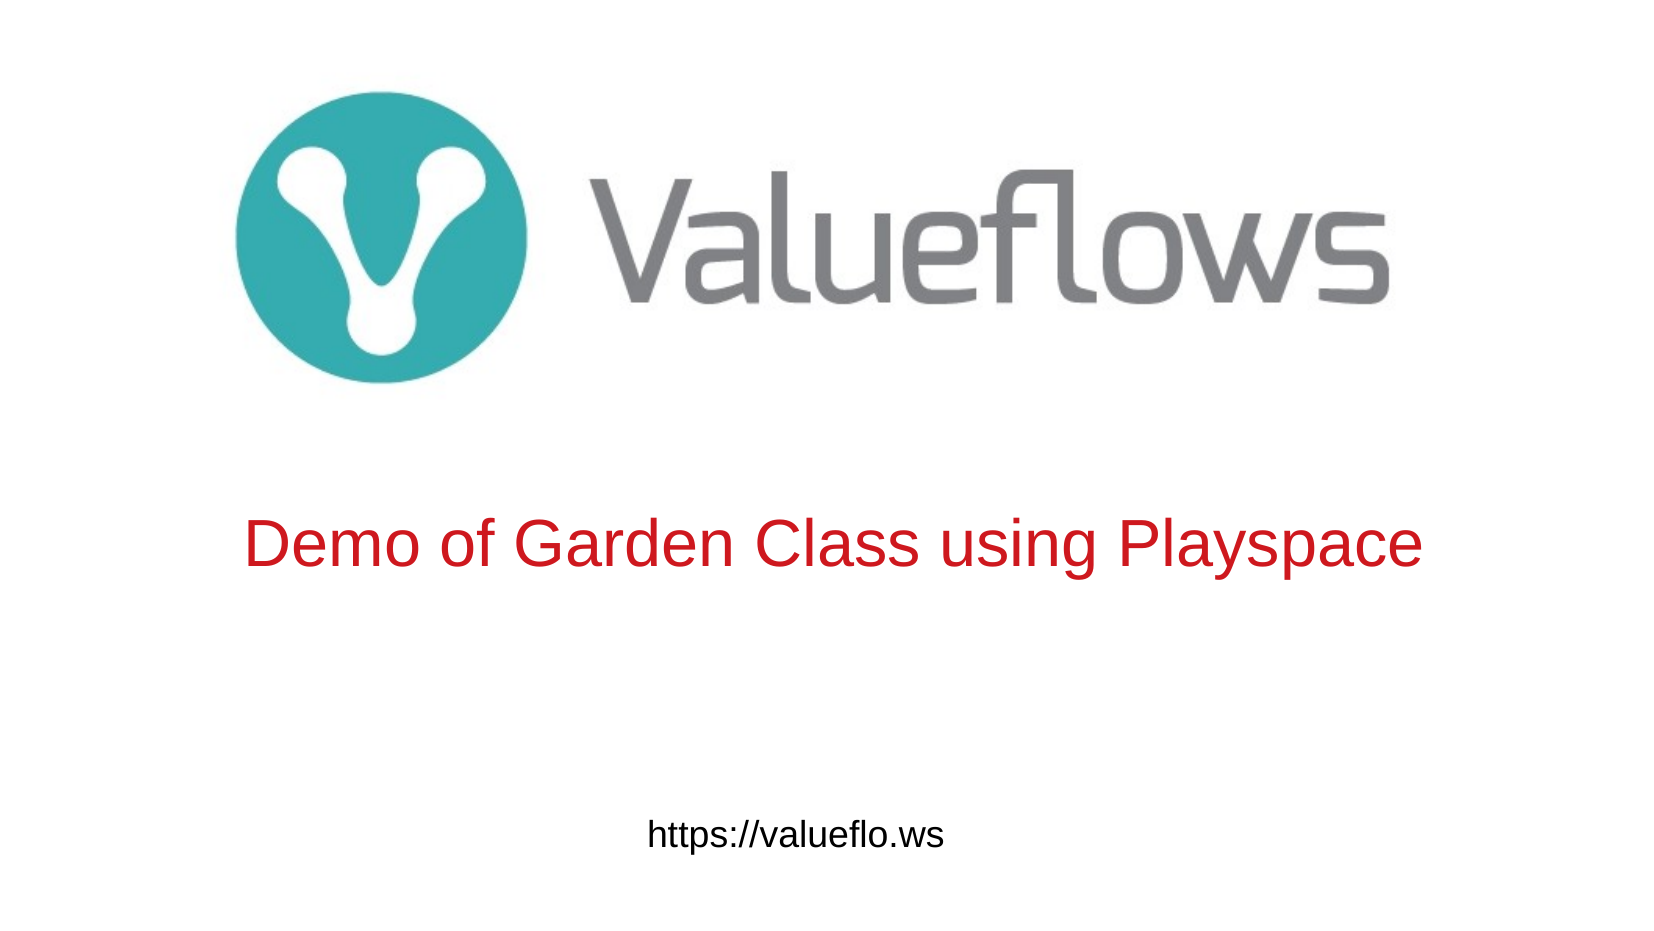

# Demo of Garden Class using Playspace
https://valueflo.ws